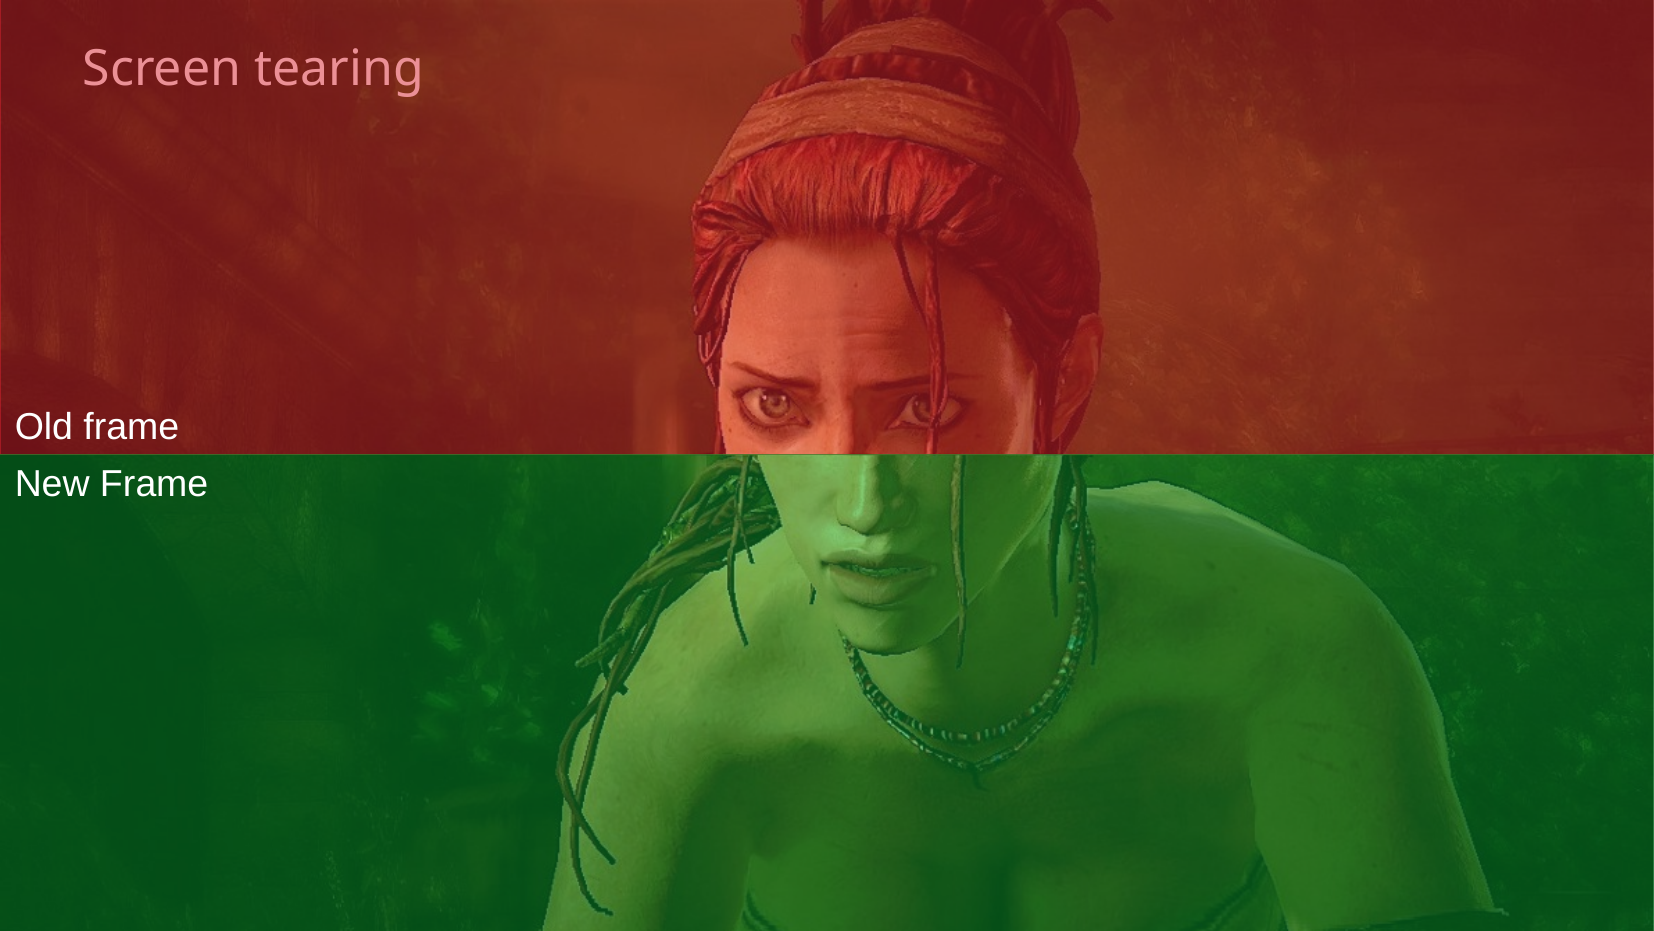

Old frame
# Screen tearing
New Frame